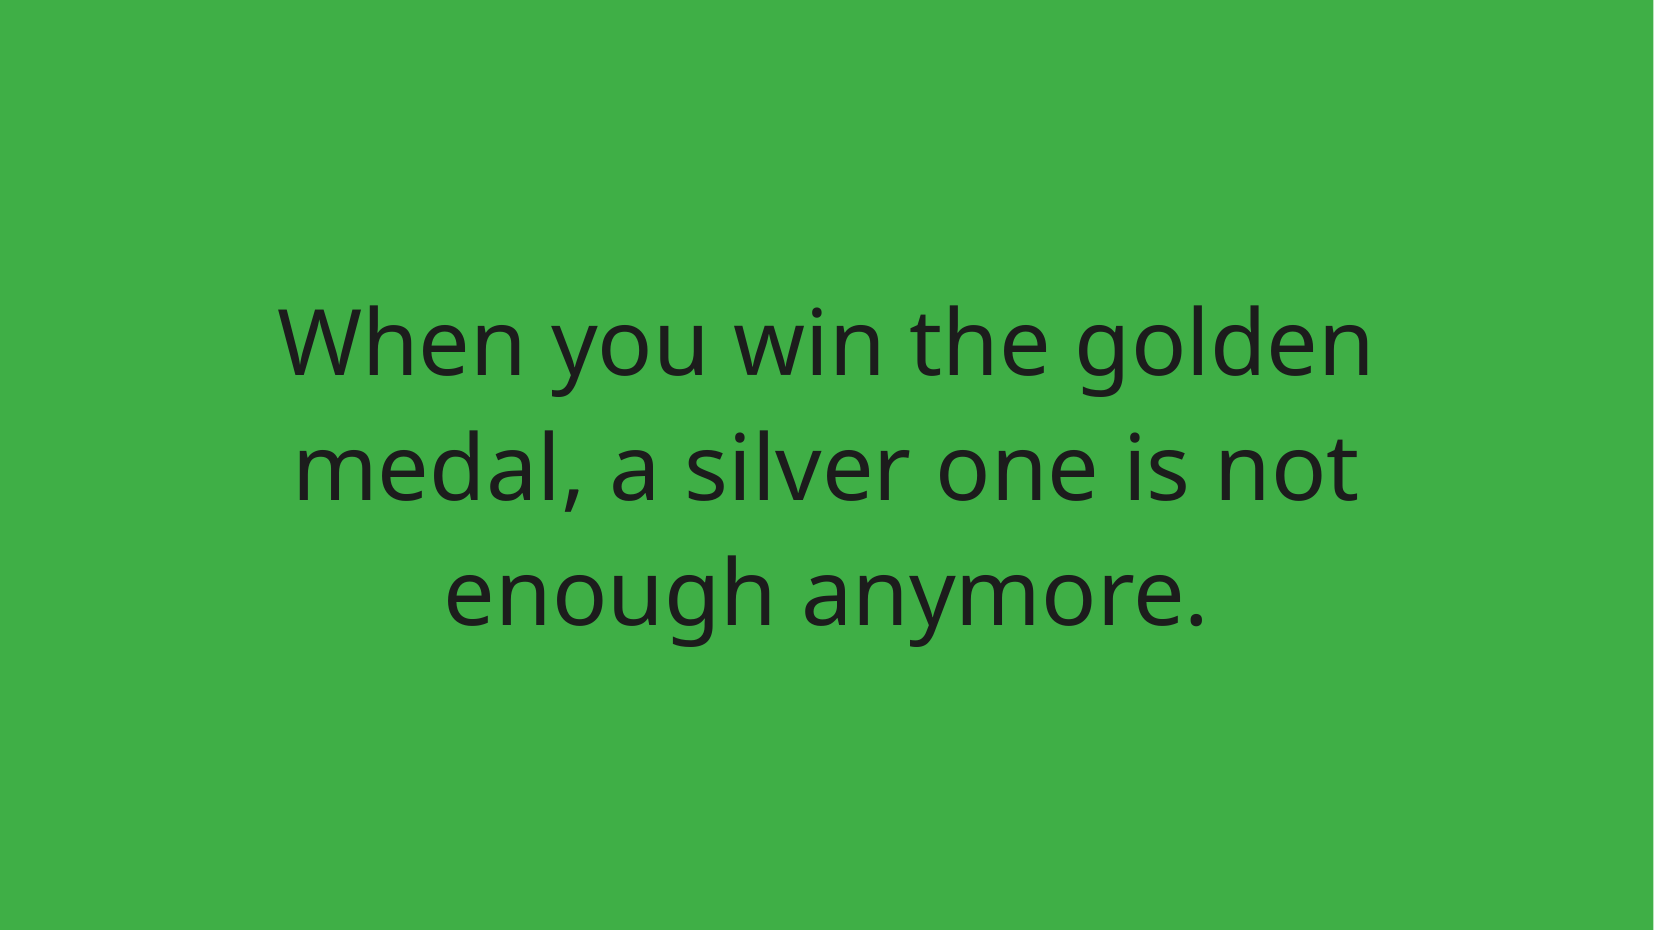

When you win the golden medal, a silver one is not enough anymore.